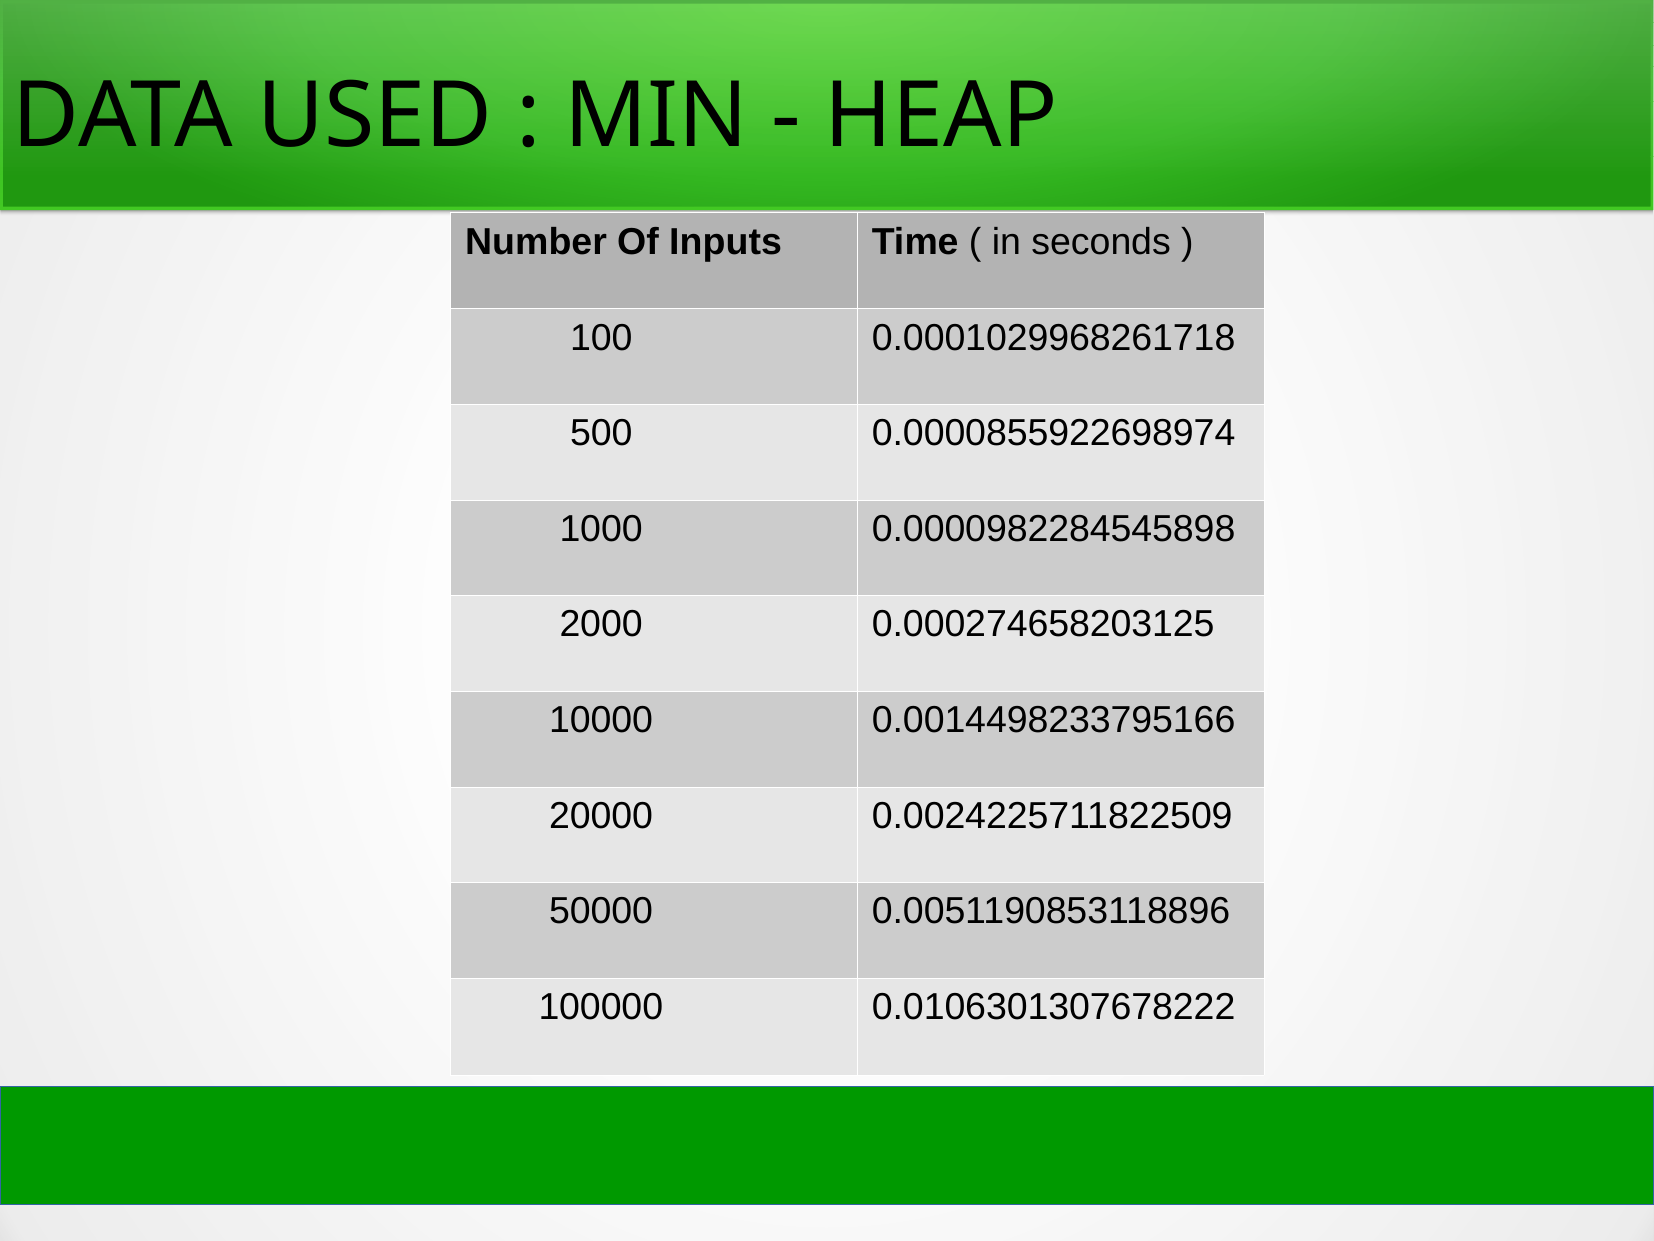

DATA USED : MIN - HEAP
| Number Of Inputs | Time ( in seconds ) |
| --- | --- |
| 100 | 0.0001029968261718 |
| 500 | 0.0000855922698974 |
| 1000 | 0.0000982284545898 |
| 2000 | 0.000274658203125 |
| 10000 | 0.0014498233795166 |
| 20000 | 0.0024225711822509 |
| 50000 | 0.0051190853118896 |
| 100000 | 0.0106301307678222 |
12/26/03
AVL Trees - Lecture 8
40